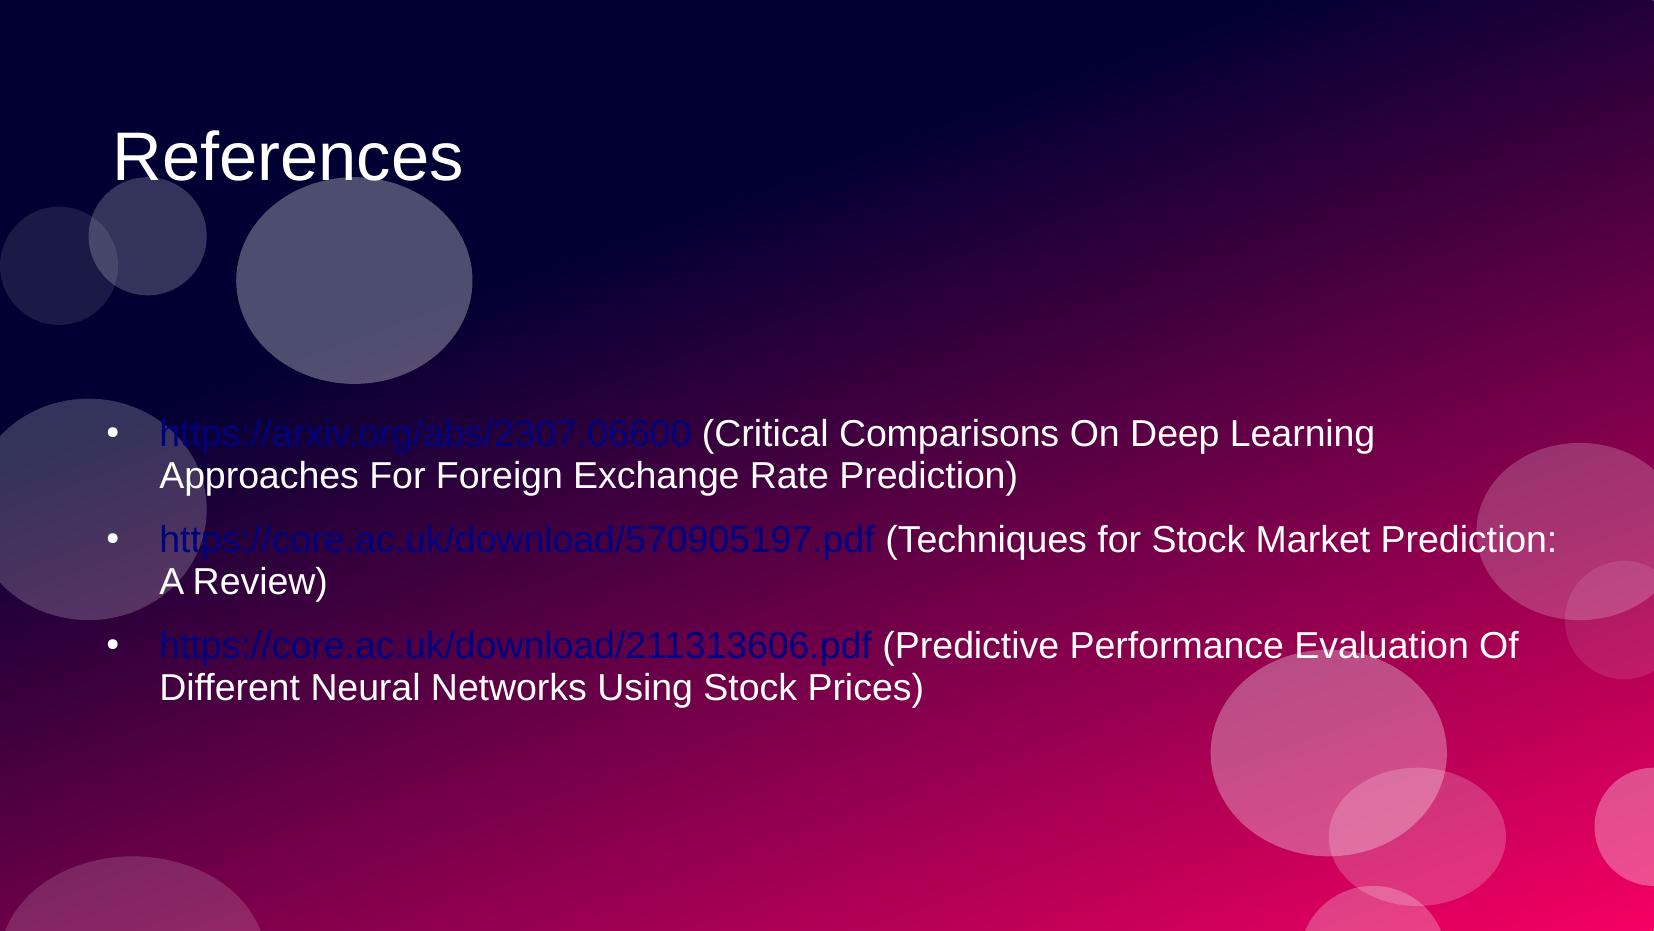

# References
https://arxiv.org/abs/2307.06600 (Critical Comparisons On Deep Learning Approaches For Foreign Exchange Rate Prediction)
https://core.ac.uk/download/570905197.pdf (Techniques for Stock Market Prediction: A Review)
https://core.ac.uk/download/211313606.pdf (Predictive Performance Evaluation Of Different Neural Networks Using Stock Prices)